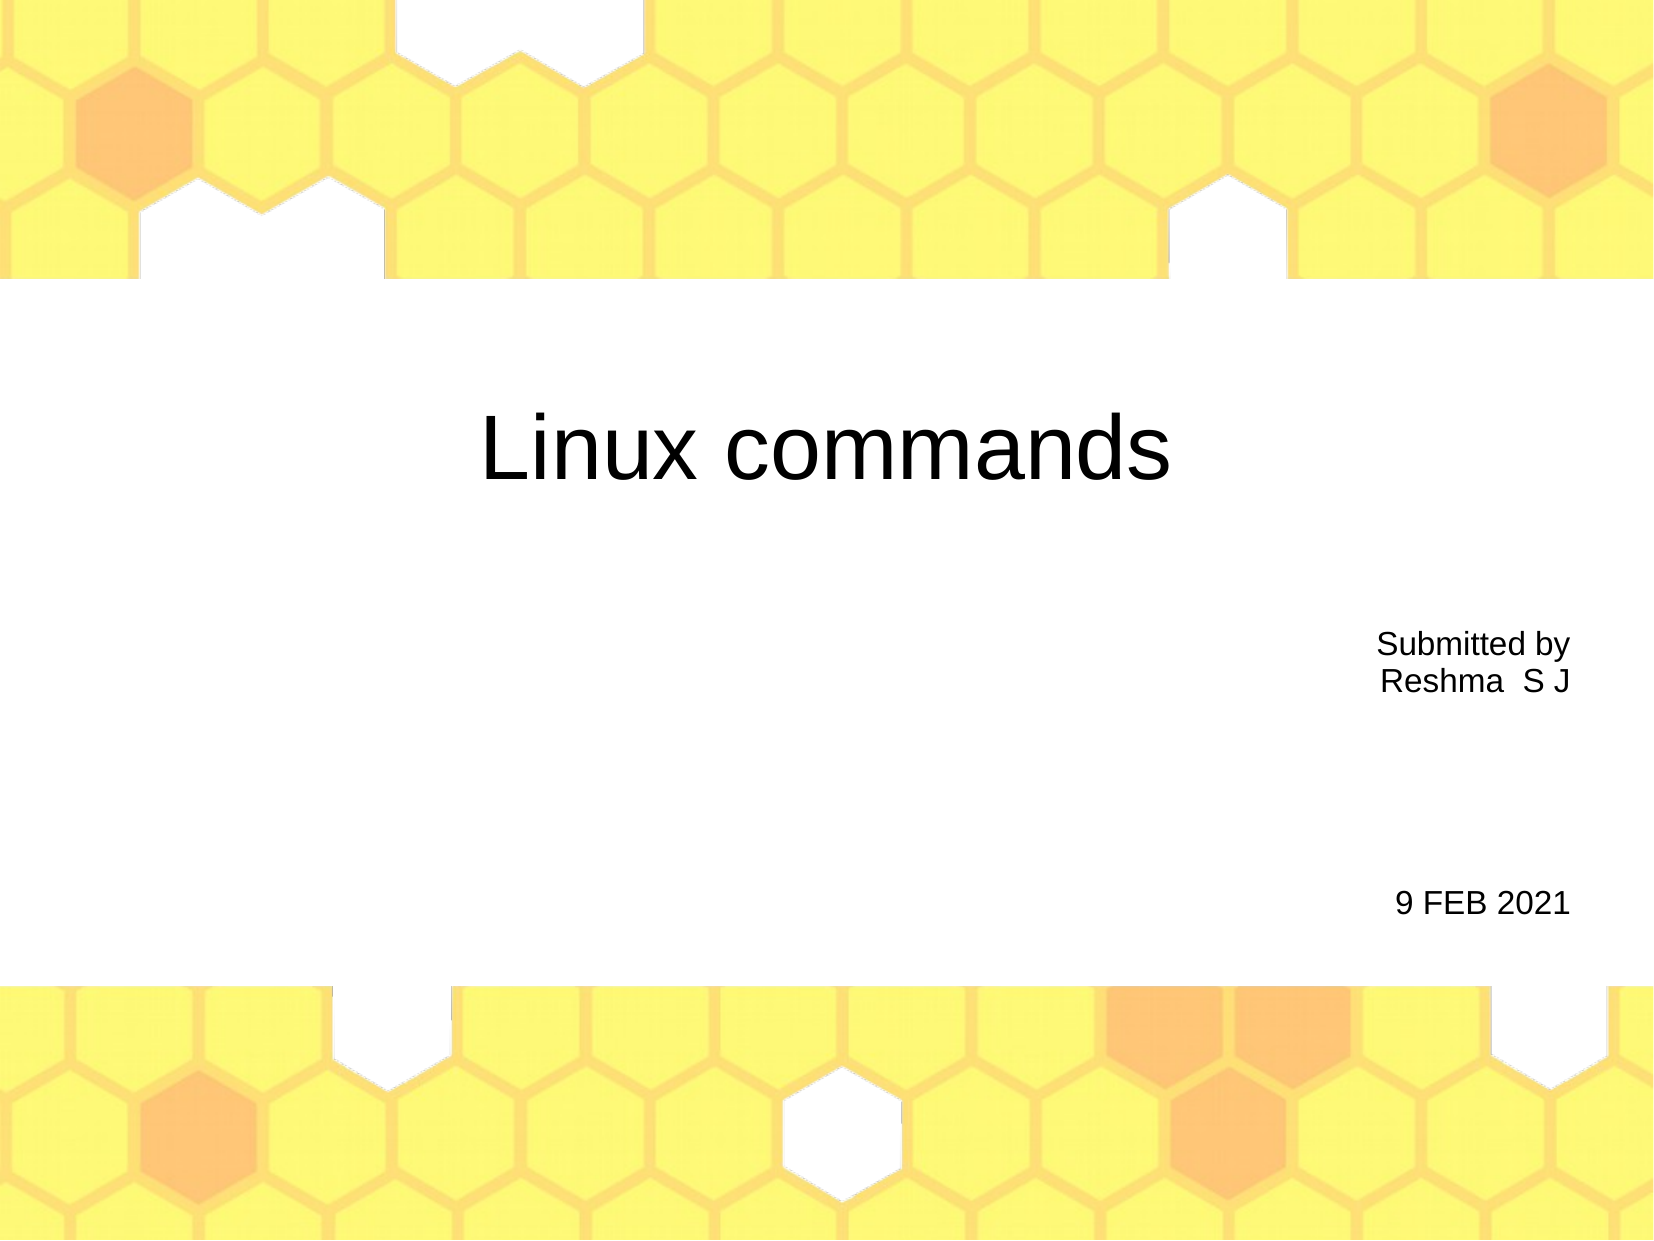

# Linux commands
Submitted by
Reshma S J
9 FEB 2021